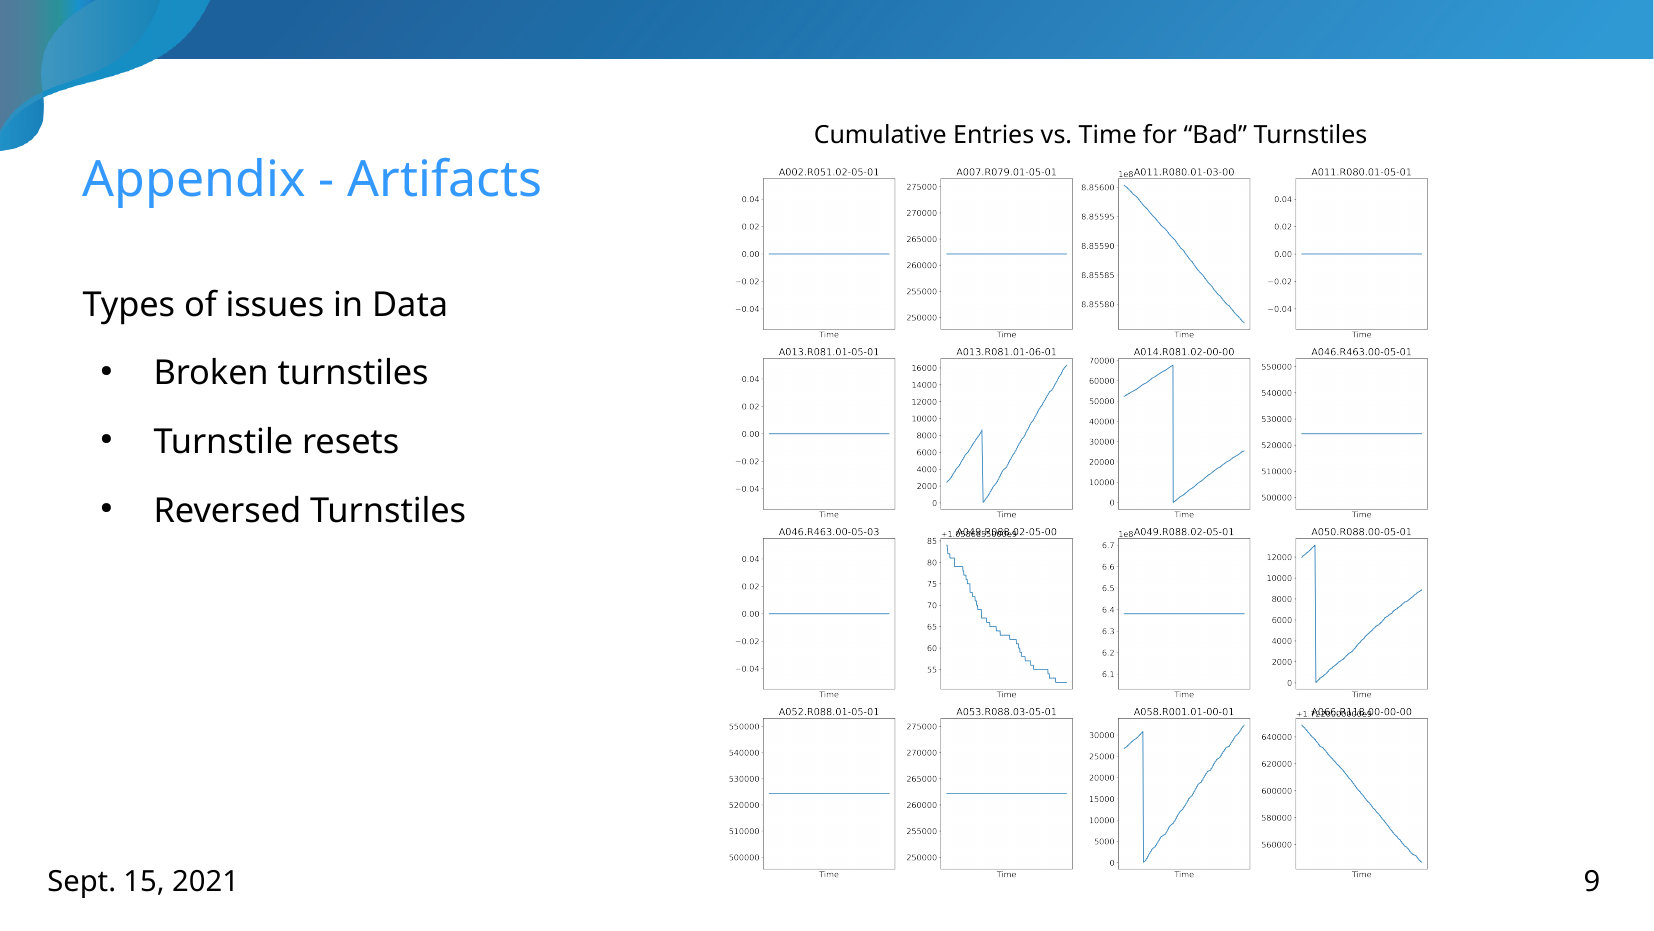

Appendix - Artifacts
Cumulative Entries vs. Time for “Bad” Turnstiles
# Types of issues in Data
Broken turnstiles
Turnstile resets
Reversed Turnstiles
Sept. 15, 2021
9